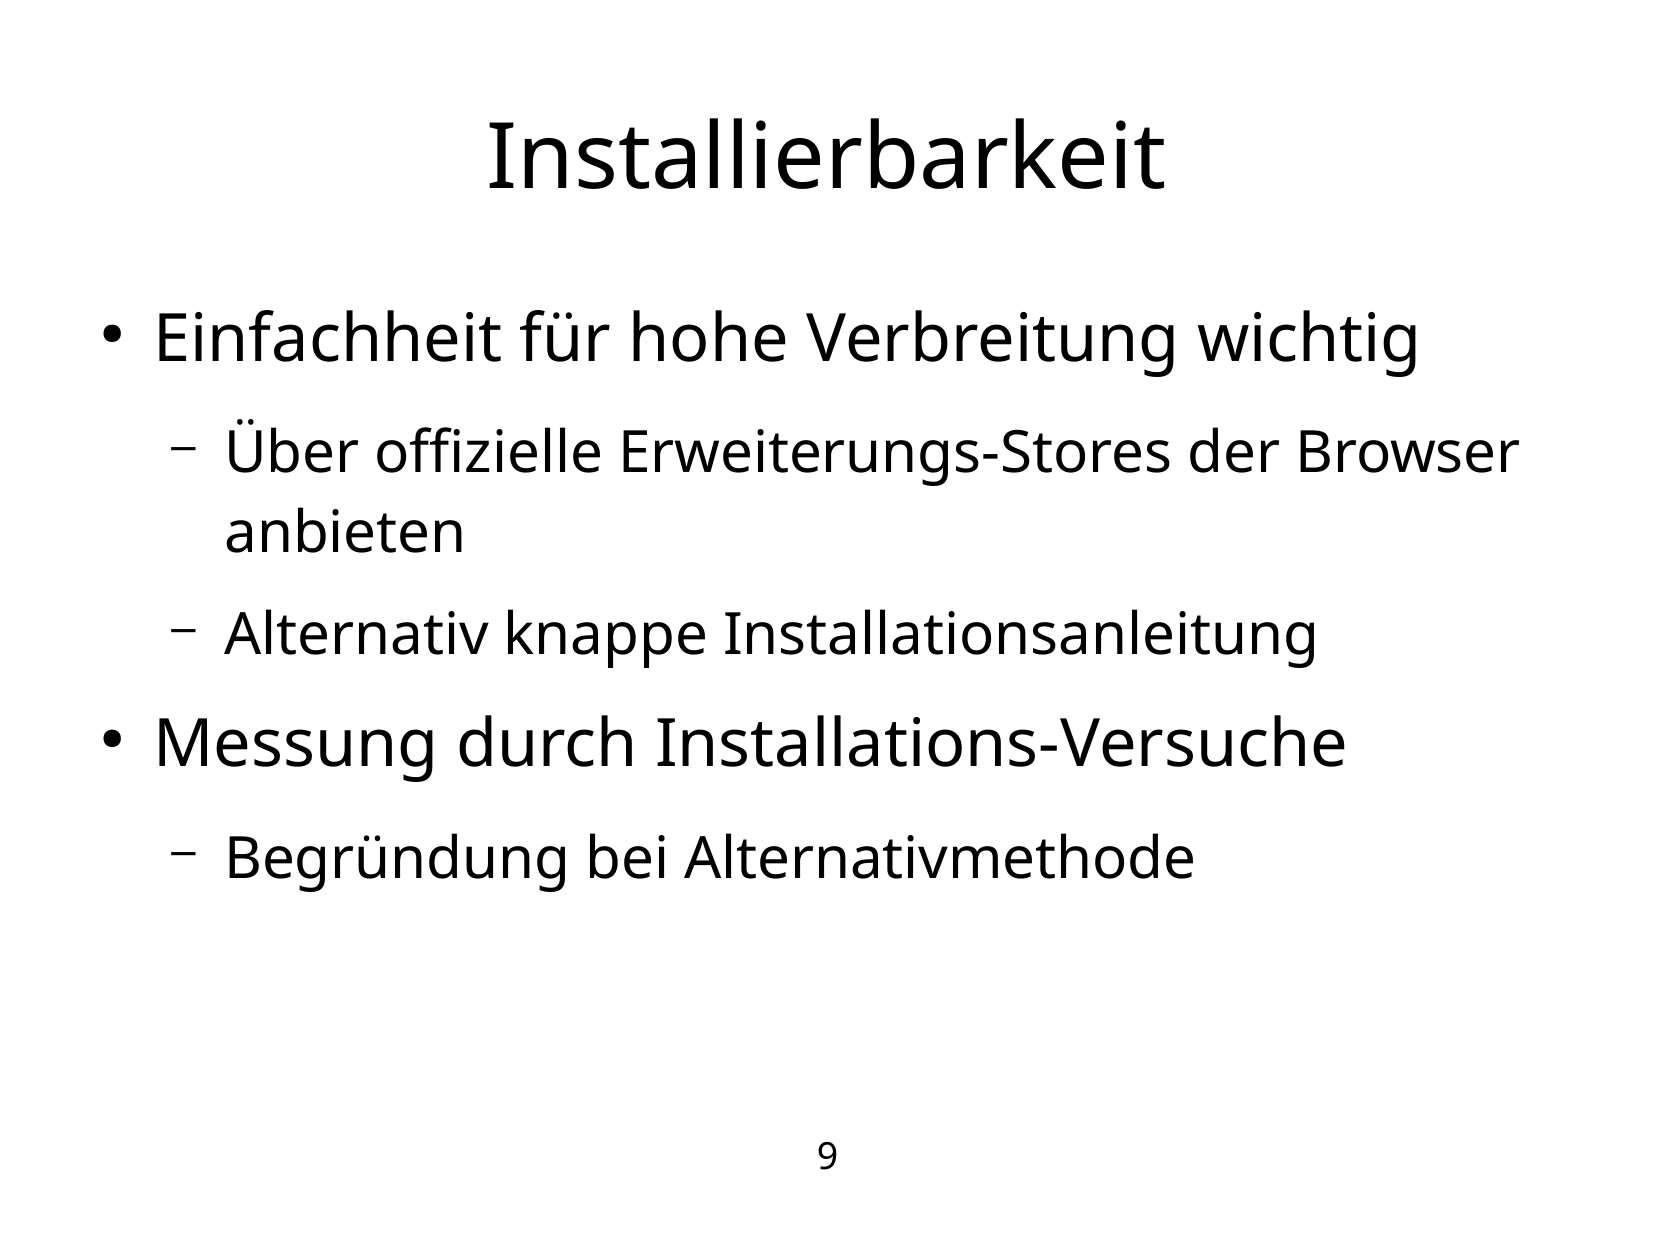

# Installierbarkeit
Einfachheit für hohe Verbreitung wichtig
Über offizielle Erweiterungs-Stores der Browser anbieten
Alternativ knappe Installationsanleitung
Messung durch Installations-Versuche
Begründung bei Alternativmethode